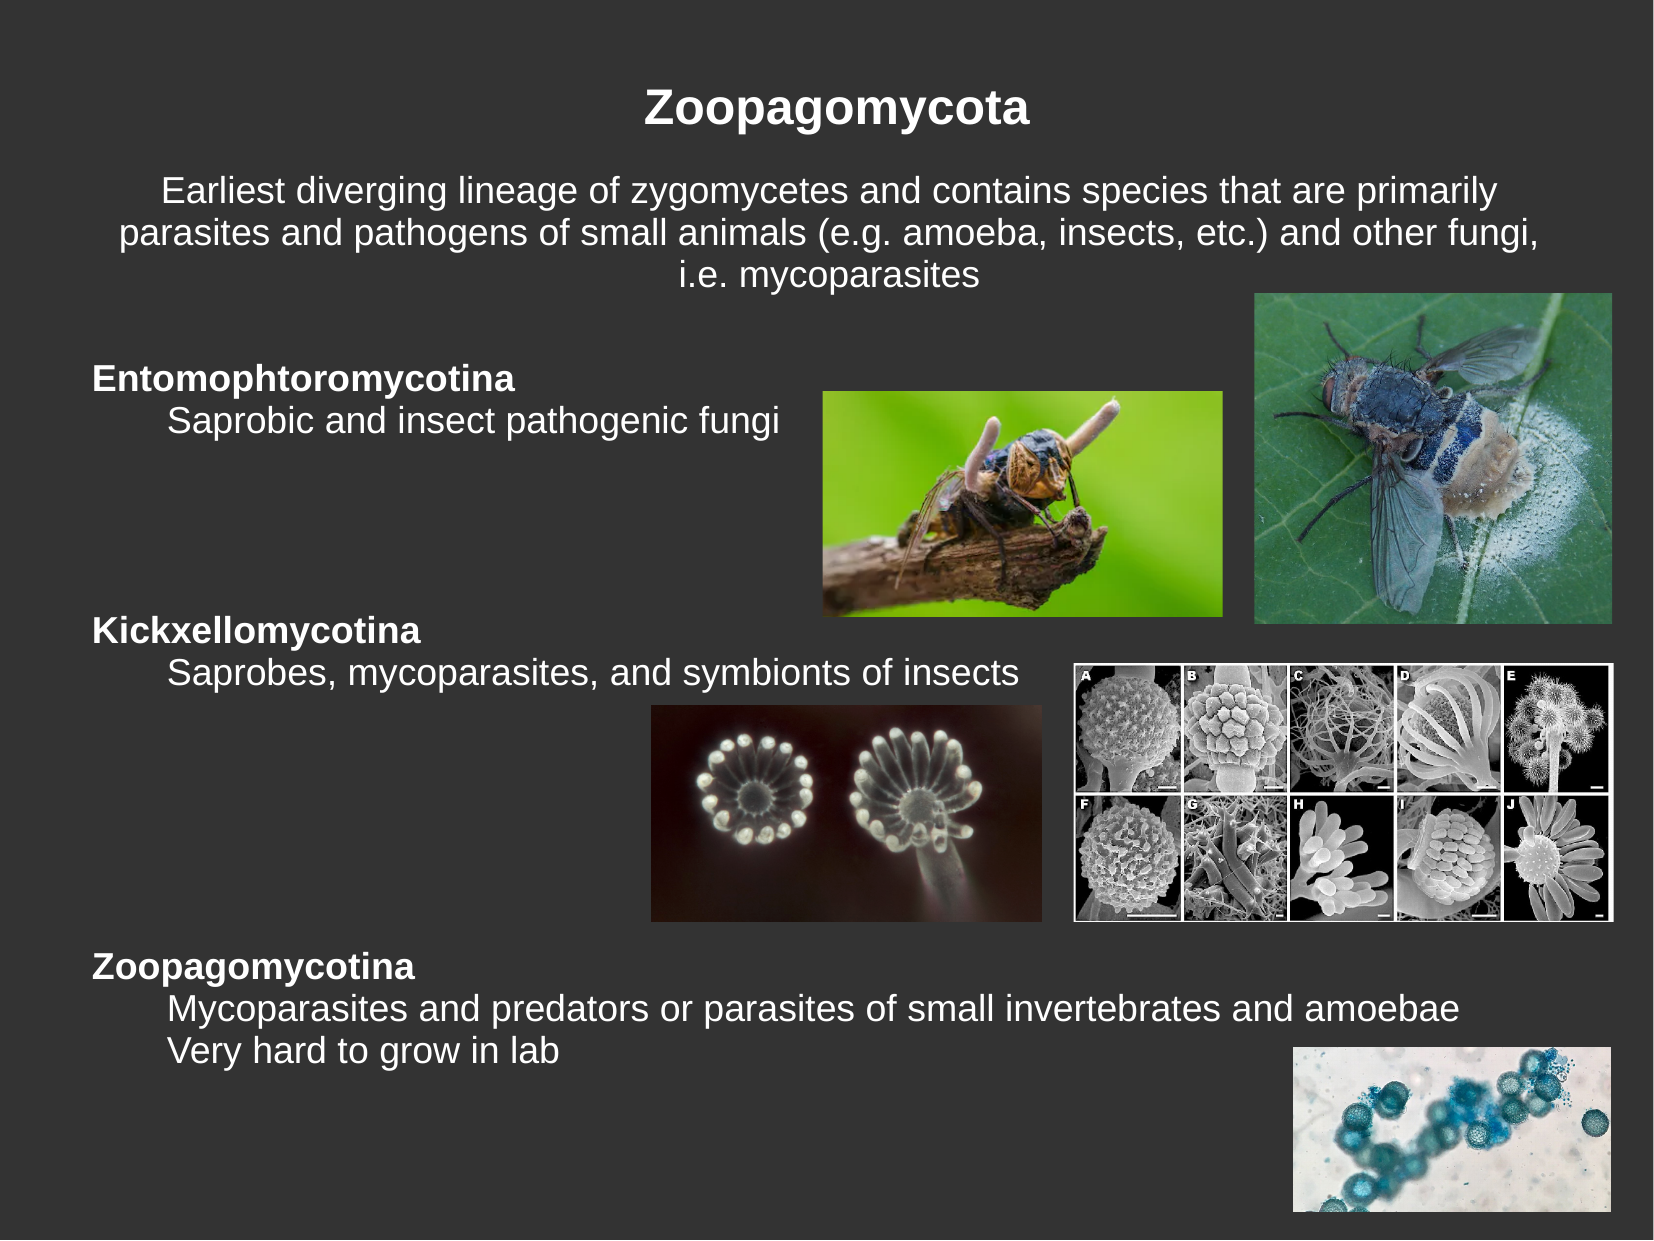

Zoopagomycota
Earliest diverging lineage of zygomycetes and contains species that are primarily parasites and pathogens of small animals (e.g. amoeba, insects, etc.) and other fungi, i.e. mycoparasites
Entomophtoromycotina
	Saprobic and insect pathogenic fungi
Kickxellomycotina
	Saprobes, mycoparasites, and symbionts of insects
Zoopagomycotina
	Mycoparasites and predators or parasites of small invertebrates and amoebae
	Very hard to grow in lab